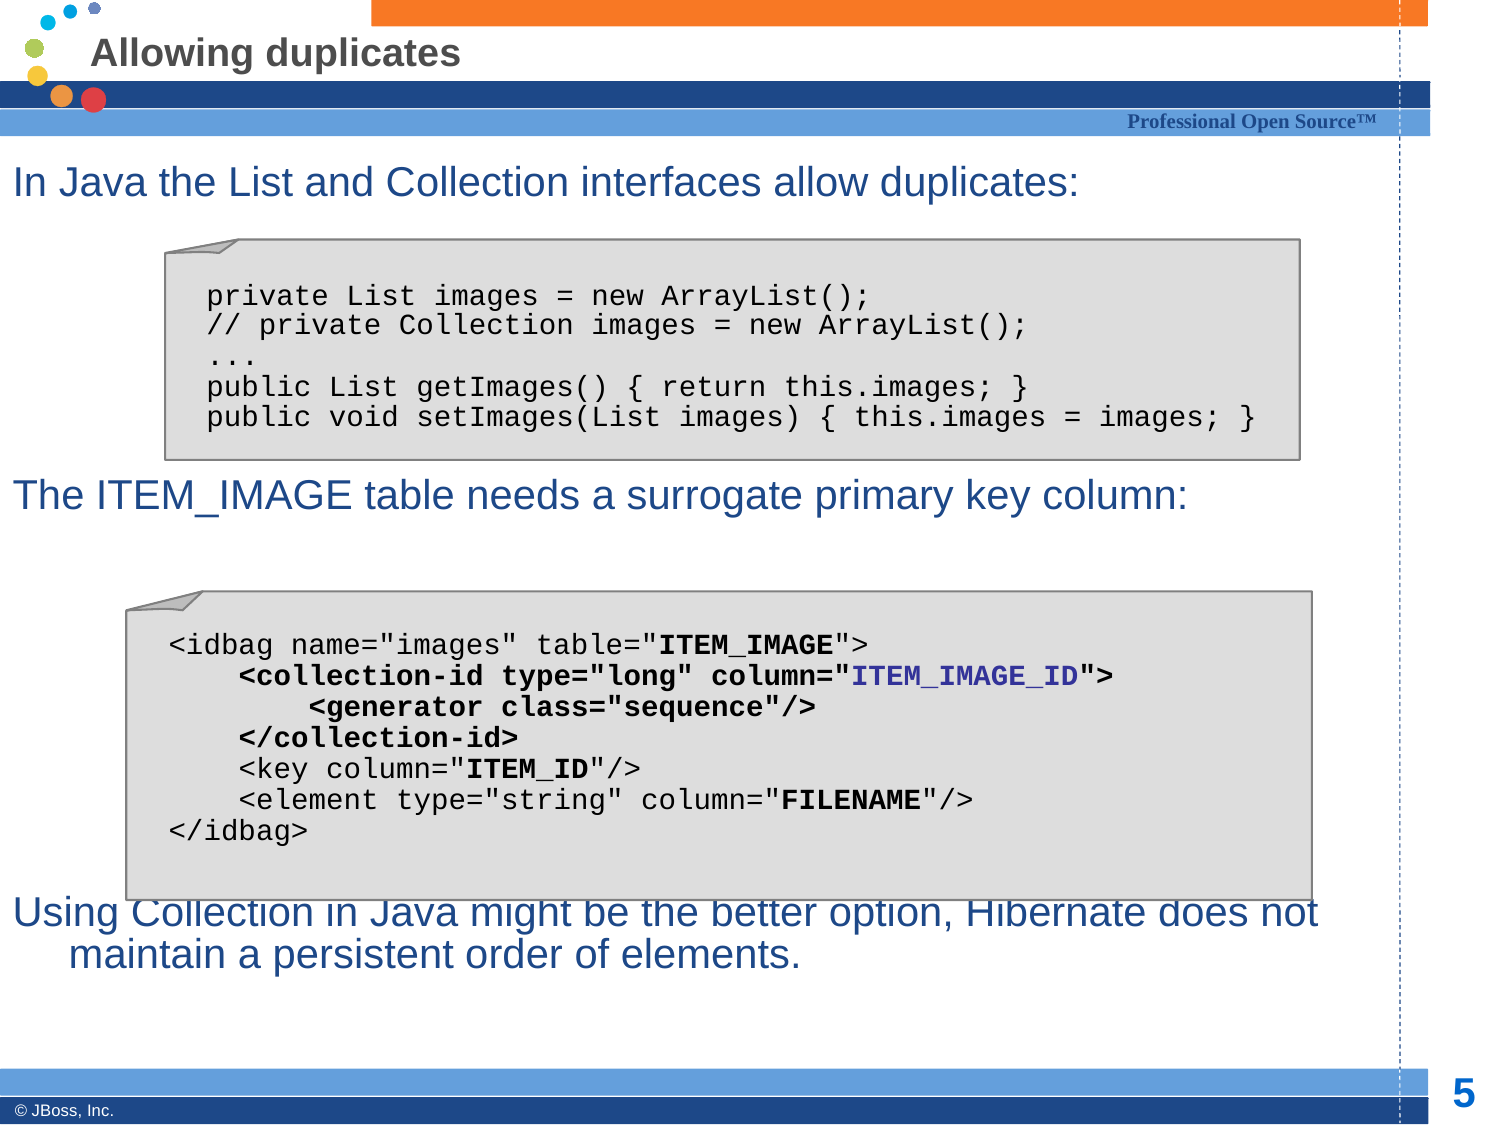

# Allowing duplicates
In Java the List and Collection interfaces allow duplicates:
The ITEM_IMAGE table needs a surrogate primary key column:
Using Collection in Java might be the better option, Hibernate does not maintain a persistent order of elements.
private List images = new ArrayList();
// private Collection images = new ArrayList();
...
public List getImages() { return this.images; }
public void setImages(List images) { this.images = images; }
<idbag name="images" table="ITEM_IMAGE">
 <collection-id type="long" column="ITEM_IMAGE_ID">
 <generator class="sequence"/>
 </collection-id>
 <key column="ITEM_ID"/>
 <element type="string" column="FILENAME"/>
</idbag>